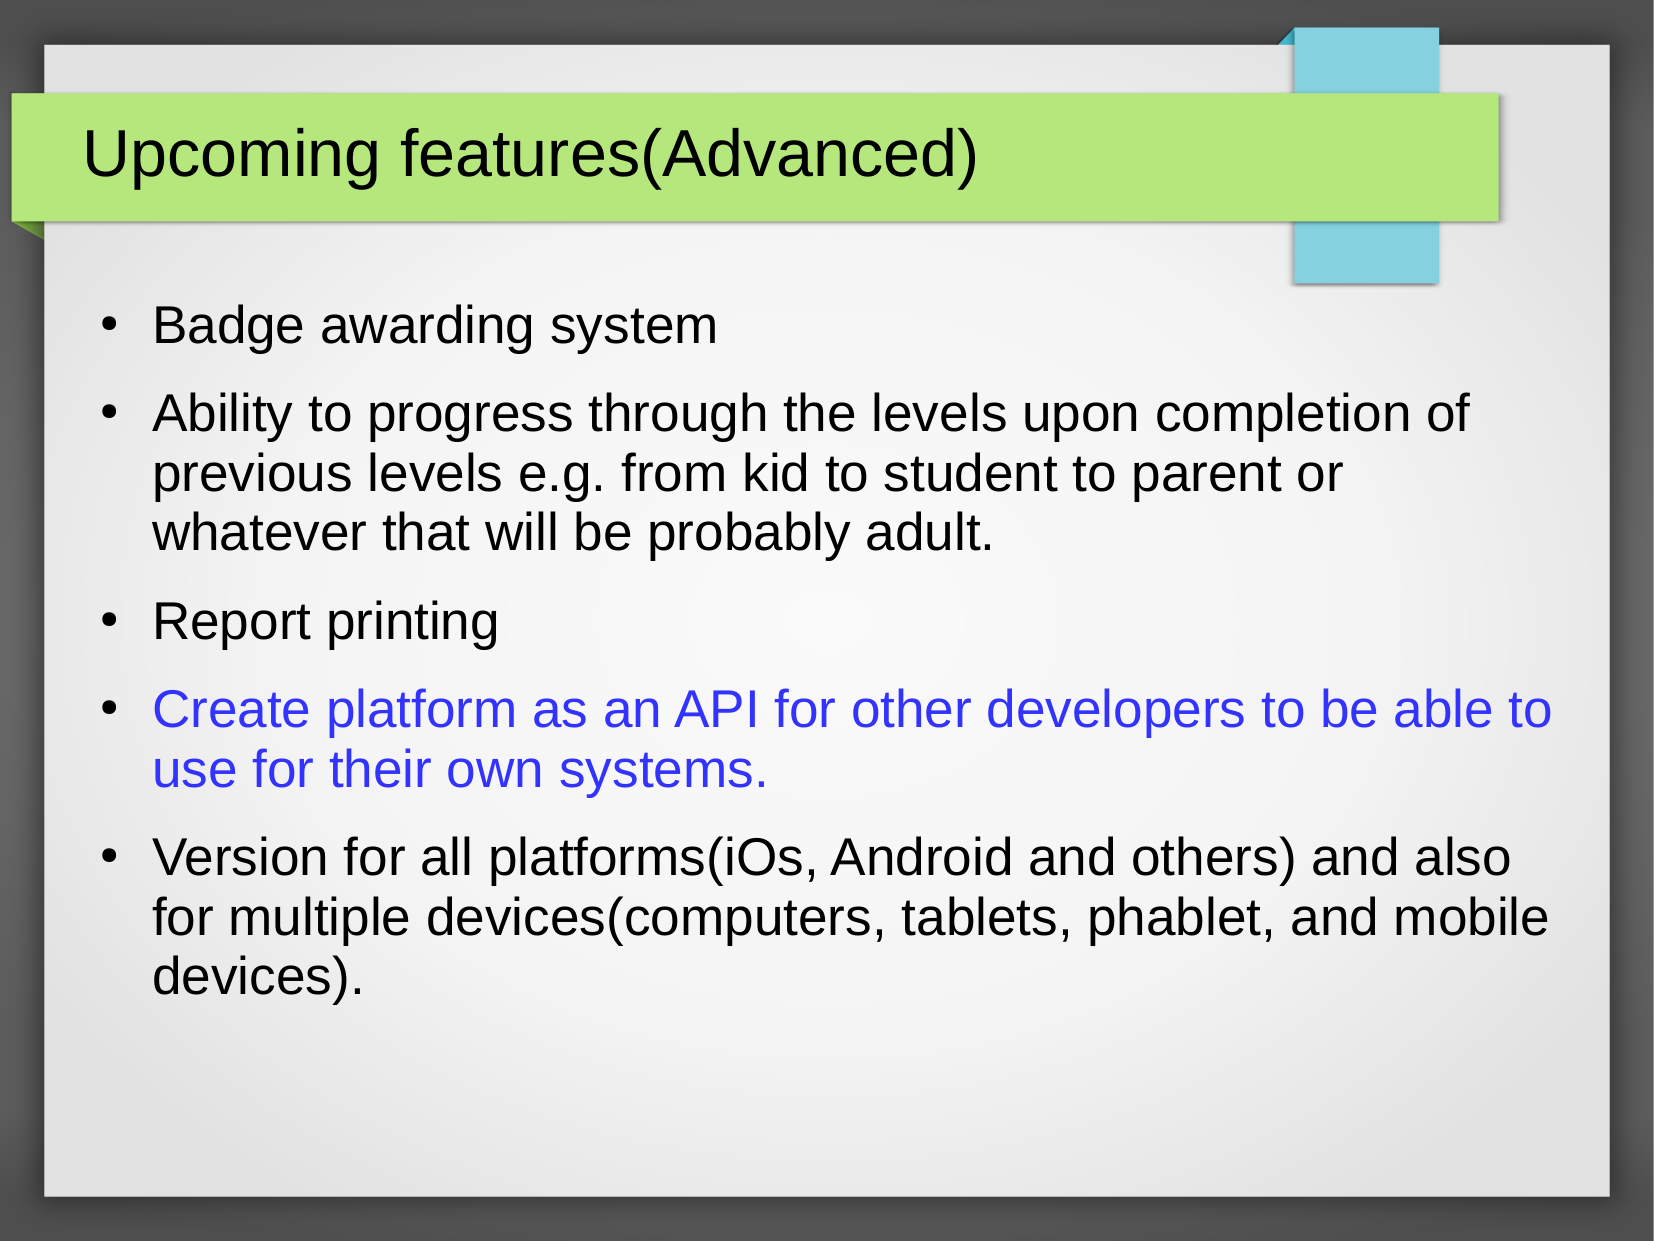

# Upcoming features(Advanced)
Badge awarding system
Ability to progress through the levels upon completion of previous levels e.g. from kid to student to parent or whatever that will be probably adult.
Report printing
Create platform as an API for other developers to be able to use for their own systems.
Version for all platforms(iOs, Android and others) and also for multiple devices(computers, tablets, phablet, and mobile devices).